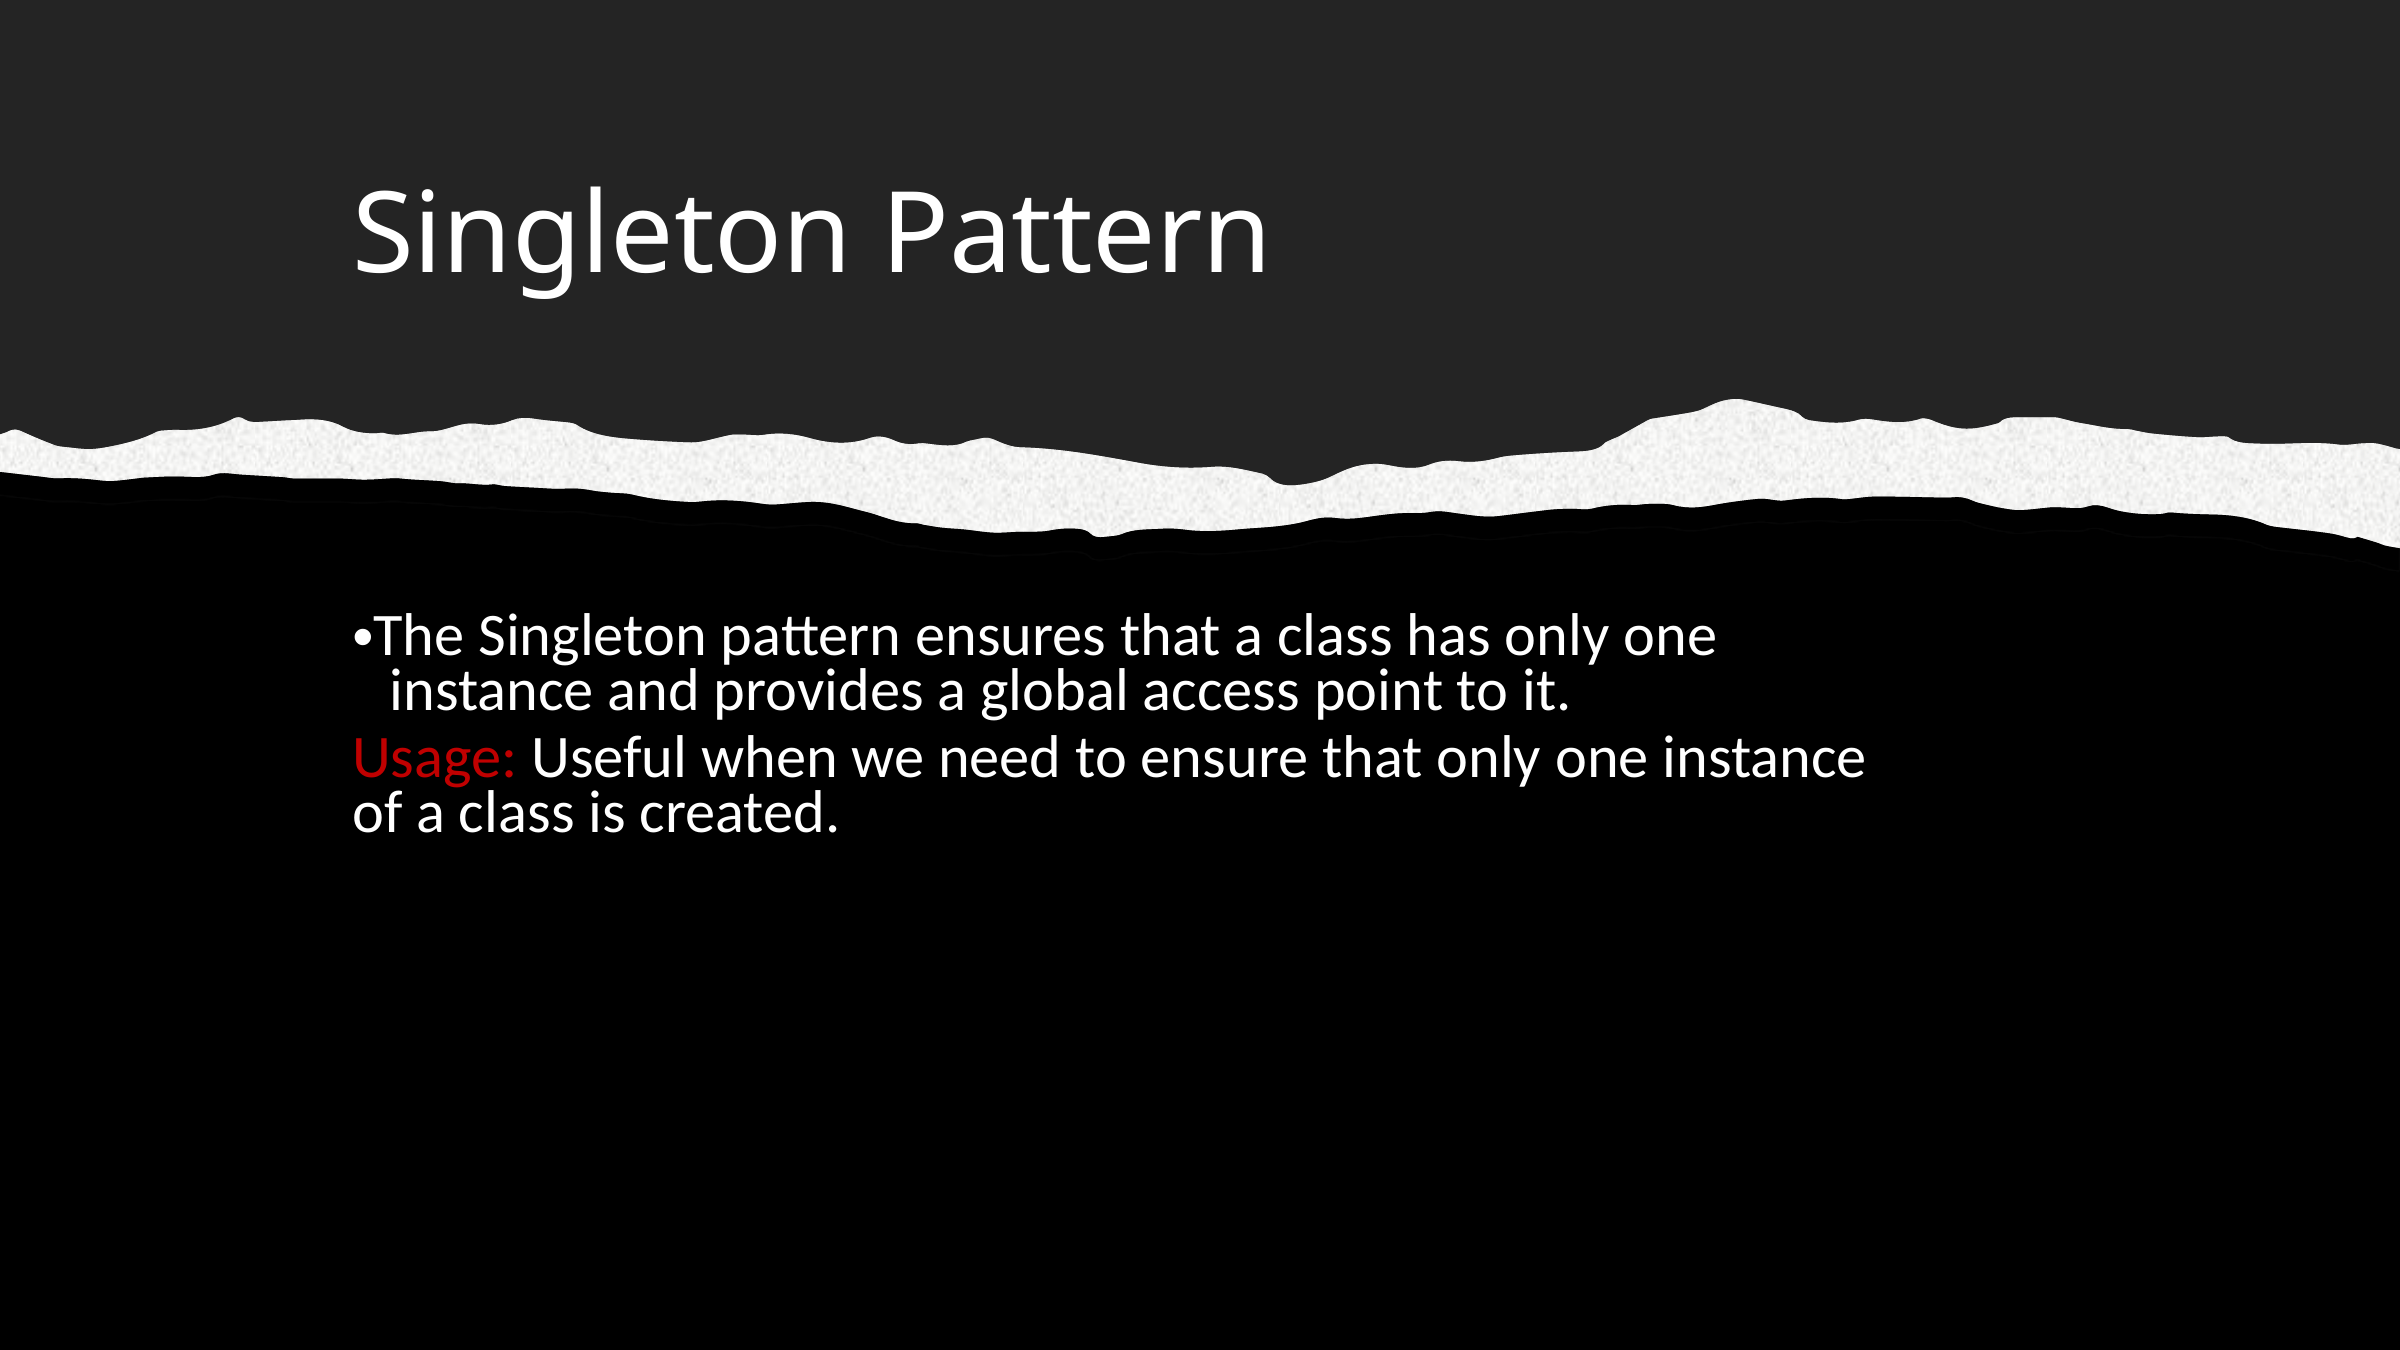

Singleton Pattern
The Singleton pattern ensures that a class has only one instance and provides a global access point to it.
Usage: Useful when we need to ensure that only one instance of a class is created.